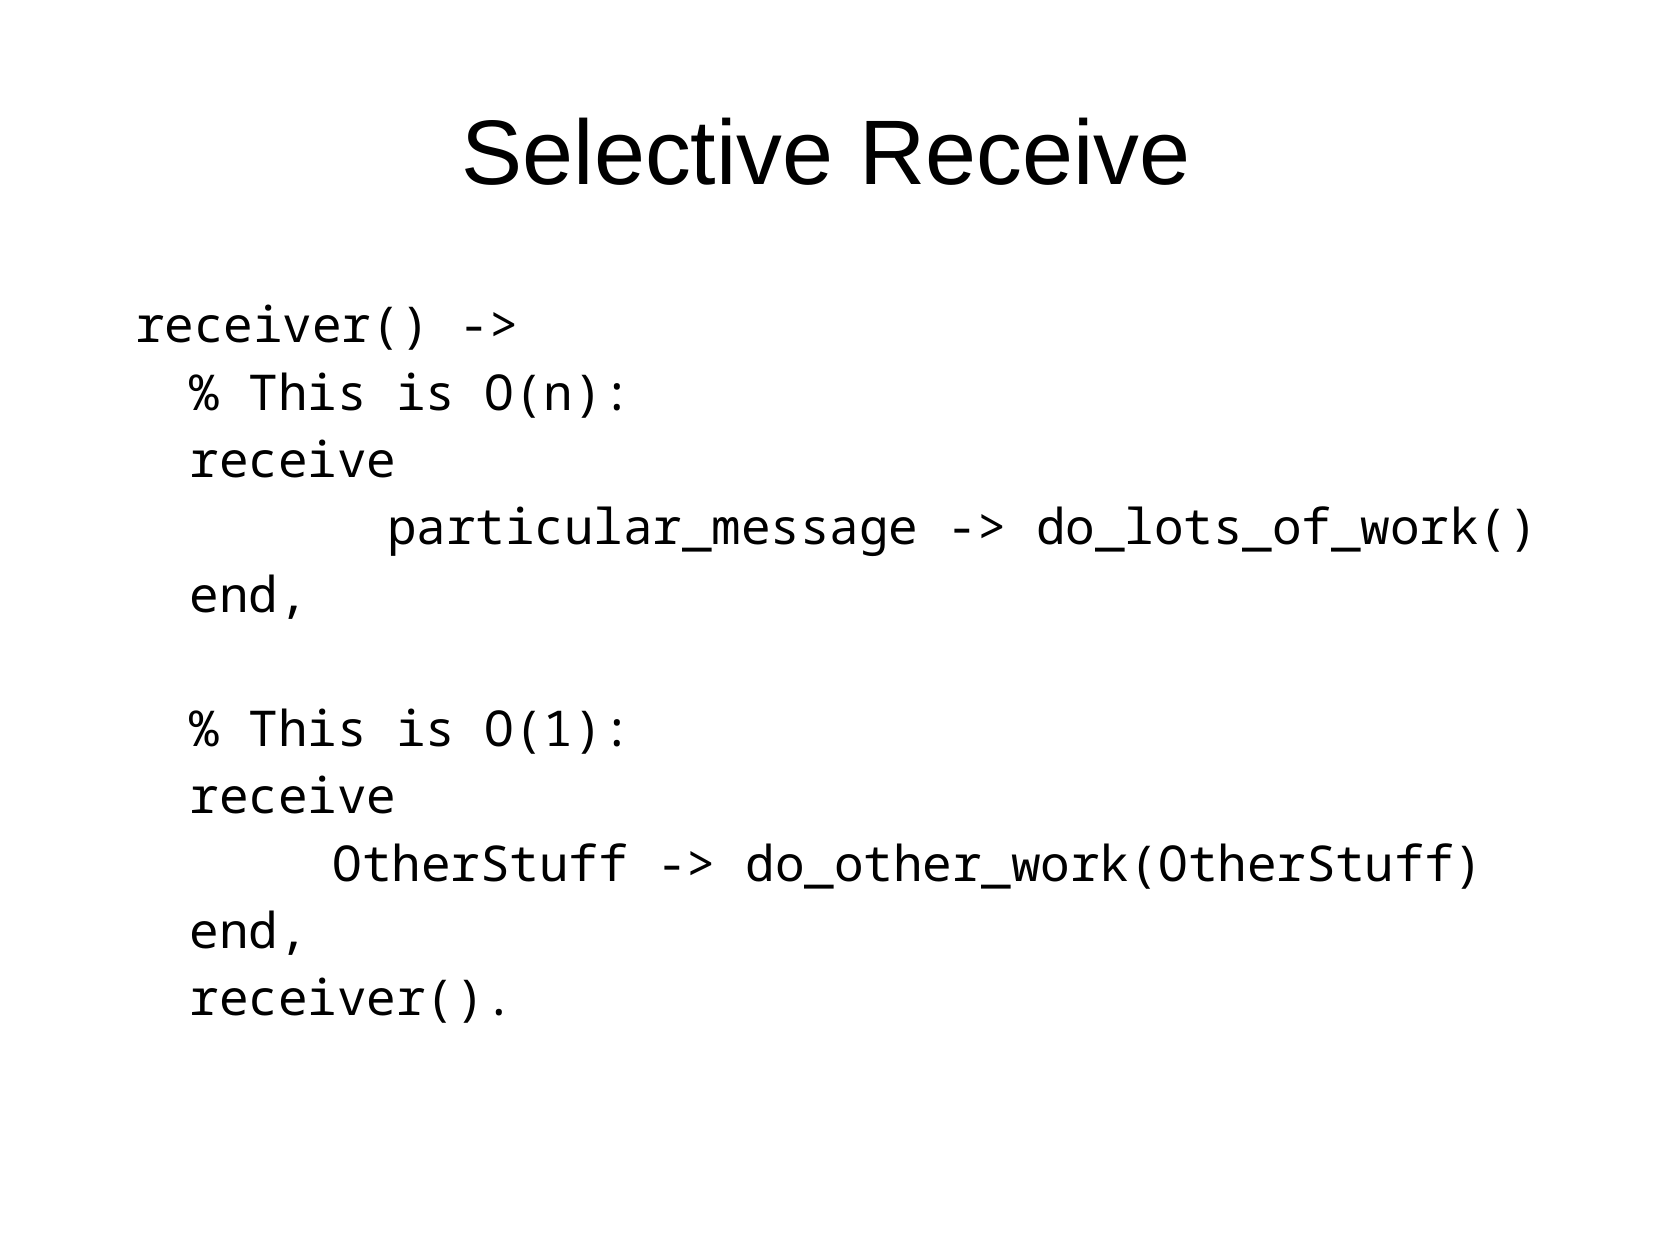

# Selective Receive
receiver() ->
	% This is O(n):
	receive
			 particular_message -> do_lots_of_work()
	end,
	% This is O(1):
	receive
		 OtherStuff -> do_other_work(OtherStuff)
	end,
	receiver().